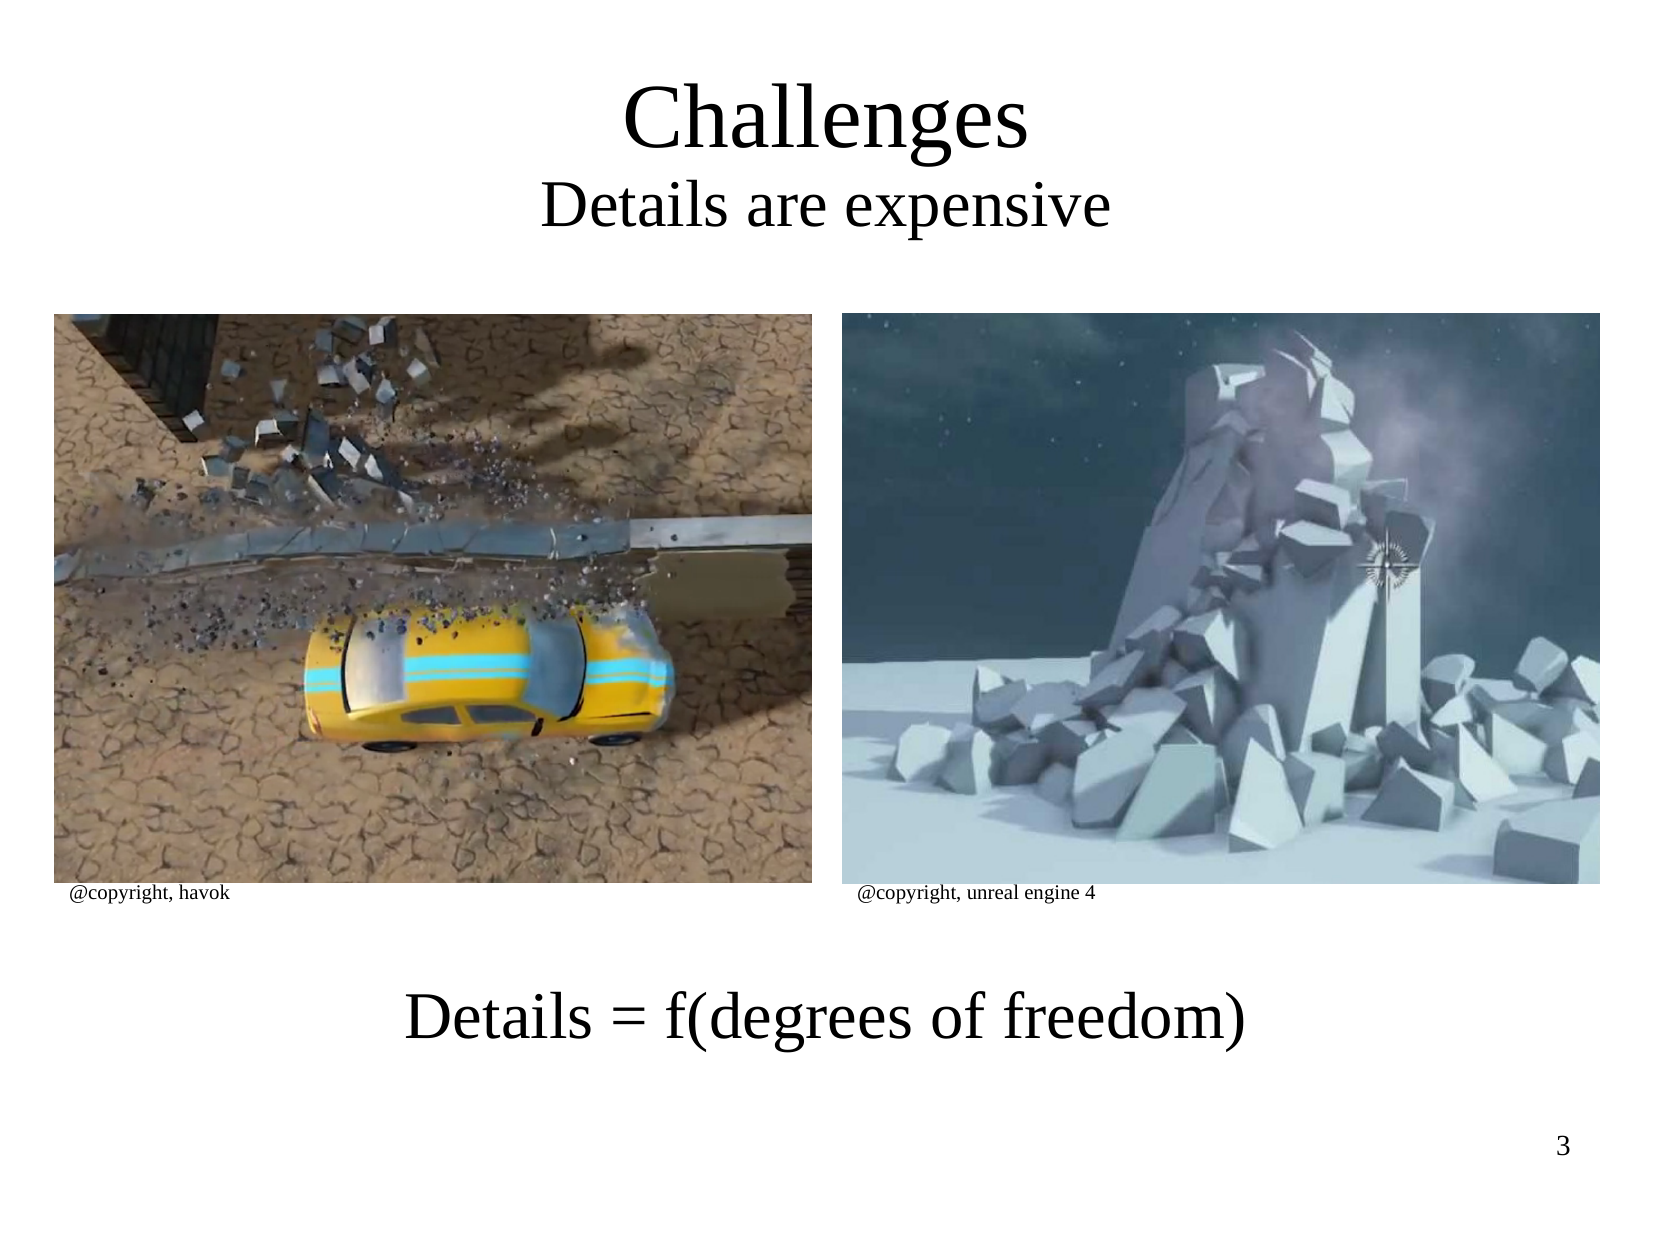

# Challenges Details are expensive
@copyright, unreal engine 4
@copyright, havok
Details = f(degrees of freedom)
3